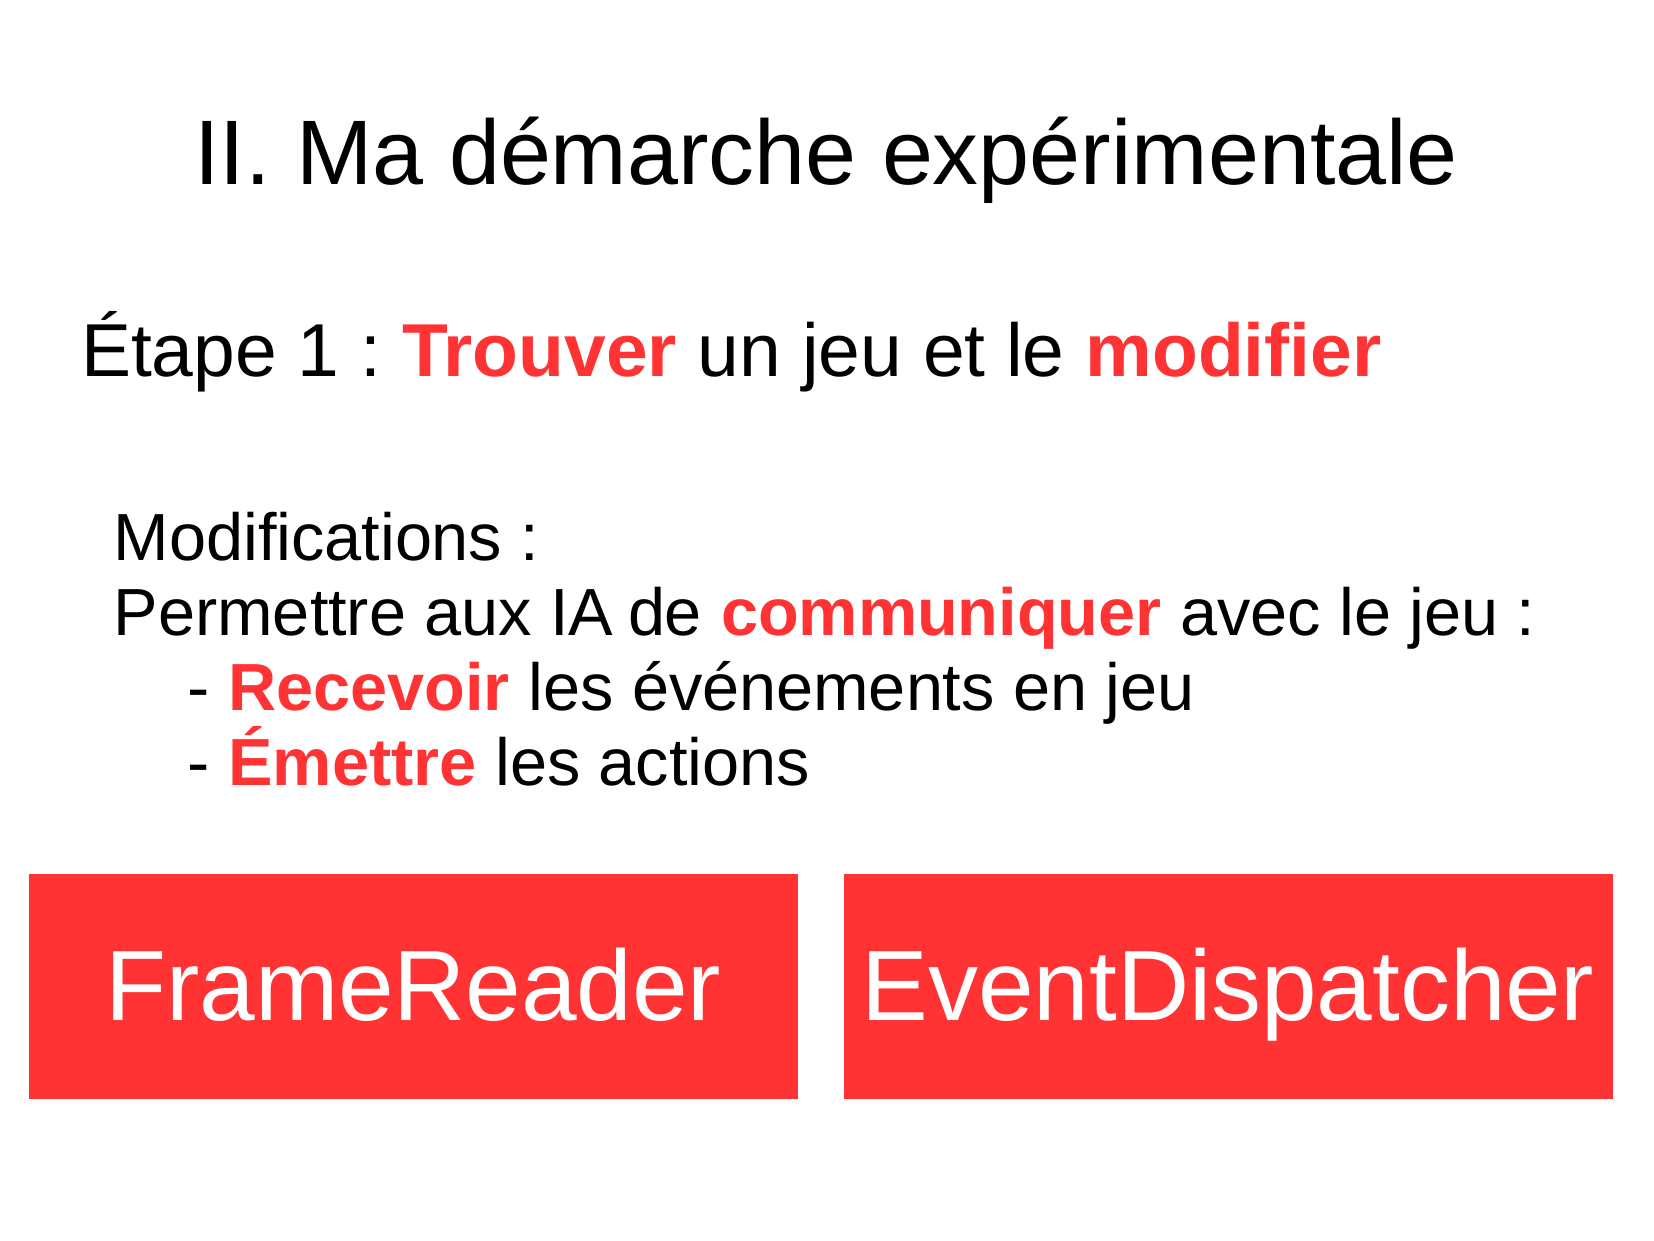

# II. Ma démarche expérimentale
Étape 1 : Trouver un jeu et le modifier
Modifications :
Permettre aux IA de communiquer avec le jeu :
	- Recevoir les événements en jeu
	- Émettre les actions
FrameReader
EventDispatcher